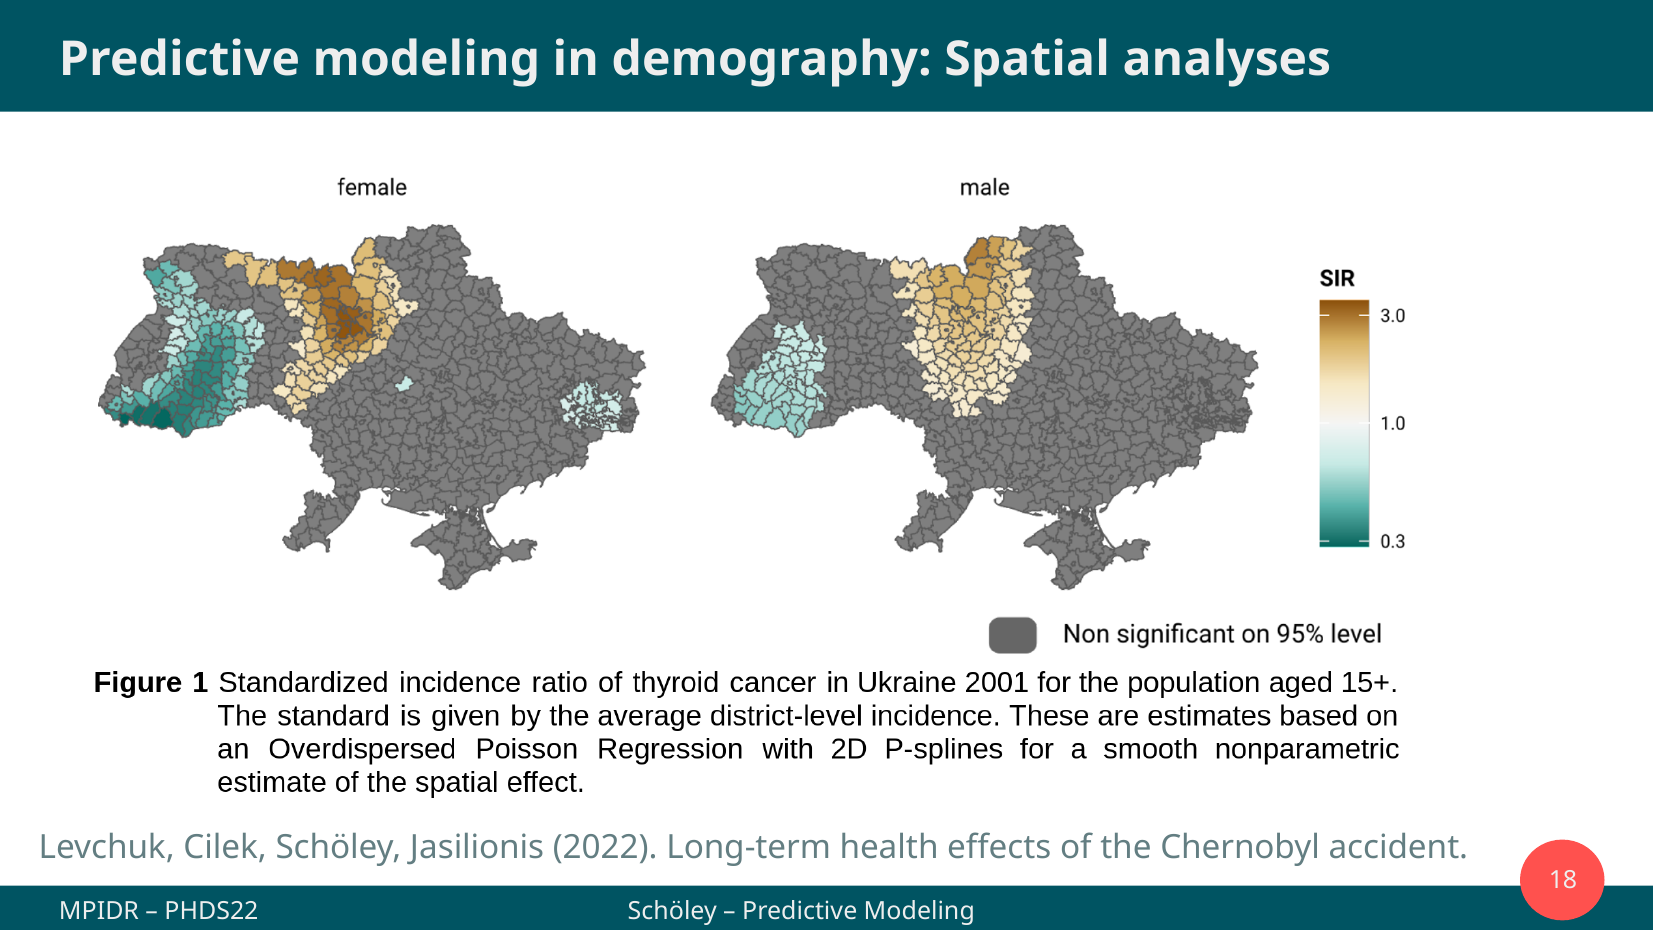

# Predictive modeling in demography: Spatial analyses
Levchuk, Cilek, Schöley, Jasilionis (2022). Long-term health effects of the Chernobyl accident.
18
MPIDR – PHDS22
Schöley – Predictive Modeling